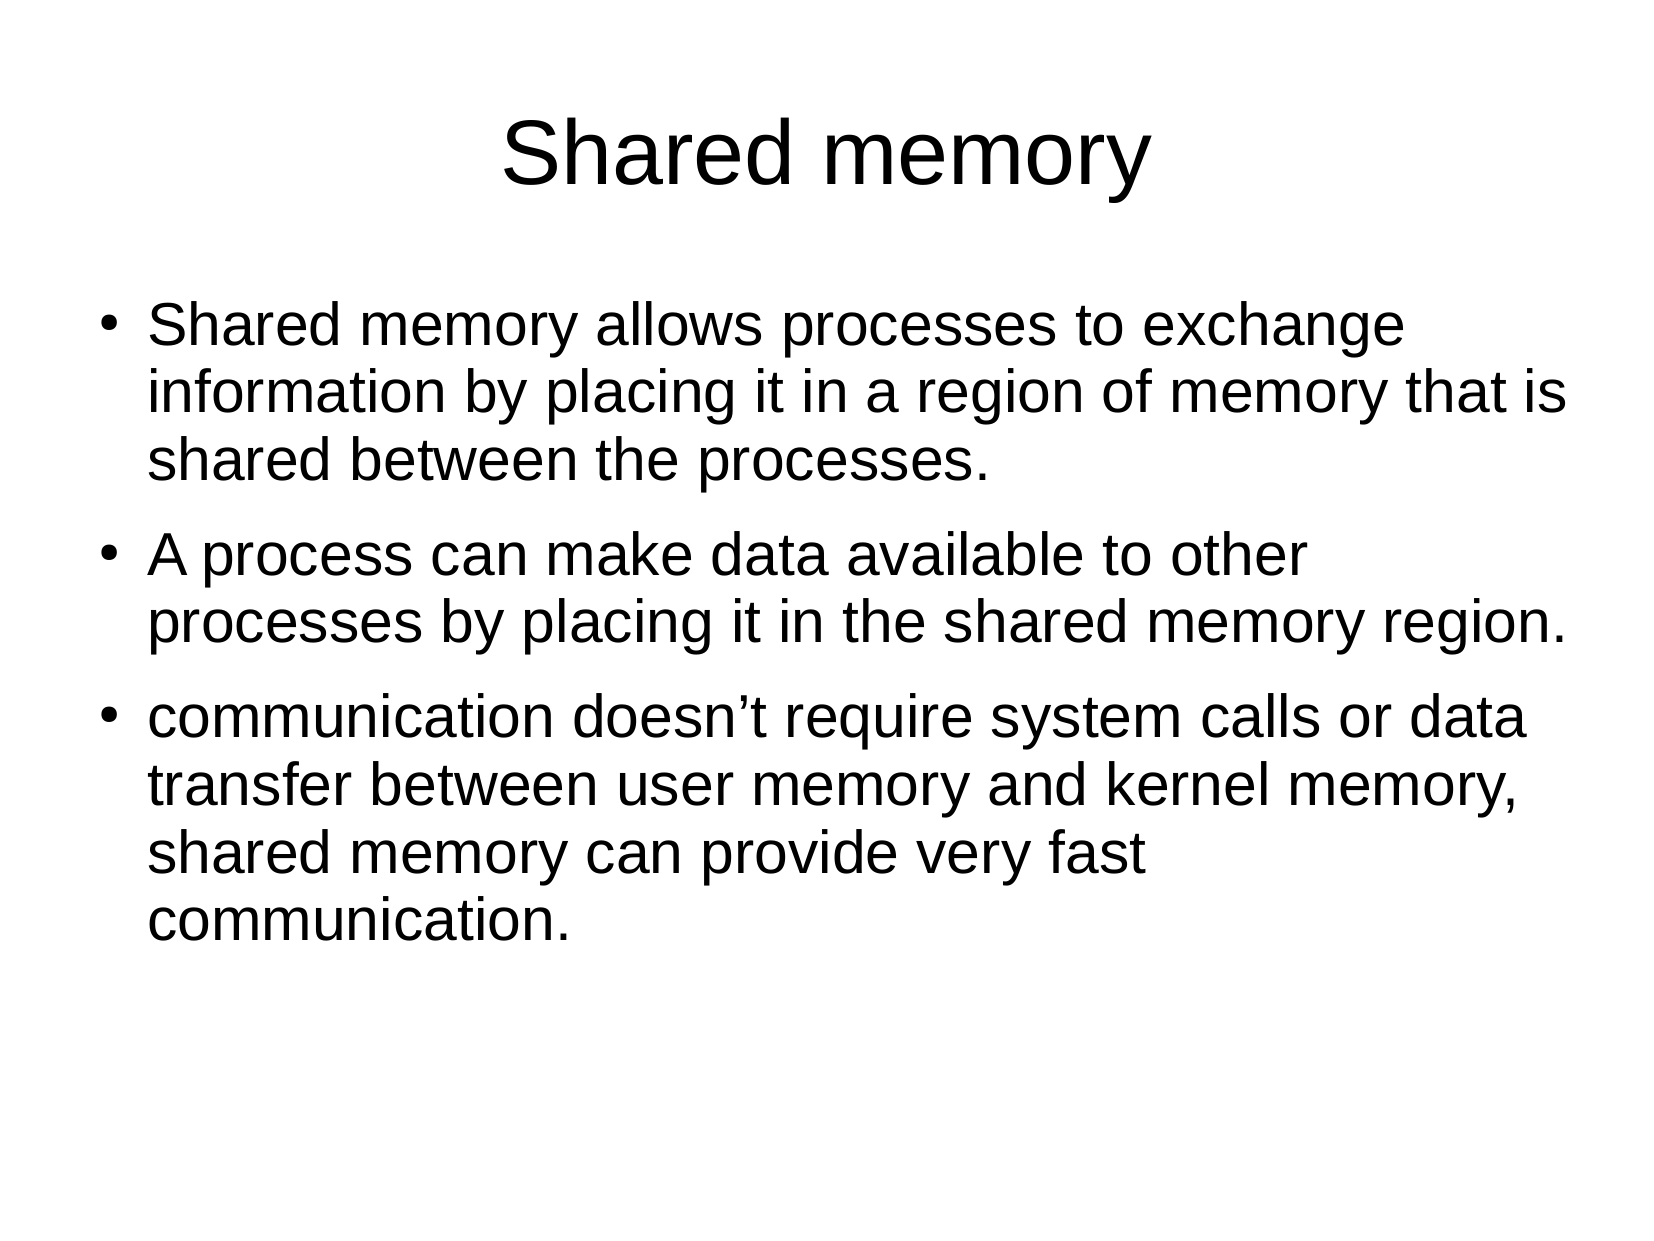

# Shared memory
Shared memory allows processes to exchange information by placing it in a region of memory that is shared between the processes.
A process can make data available to other processes by placing it in the shared memory region.
communication doesn’t require system calls or data transfer between user memory and kernel memory, shared memory can provide very fast communication.